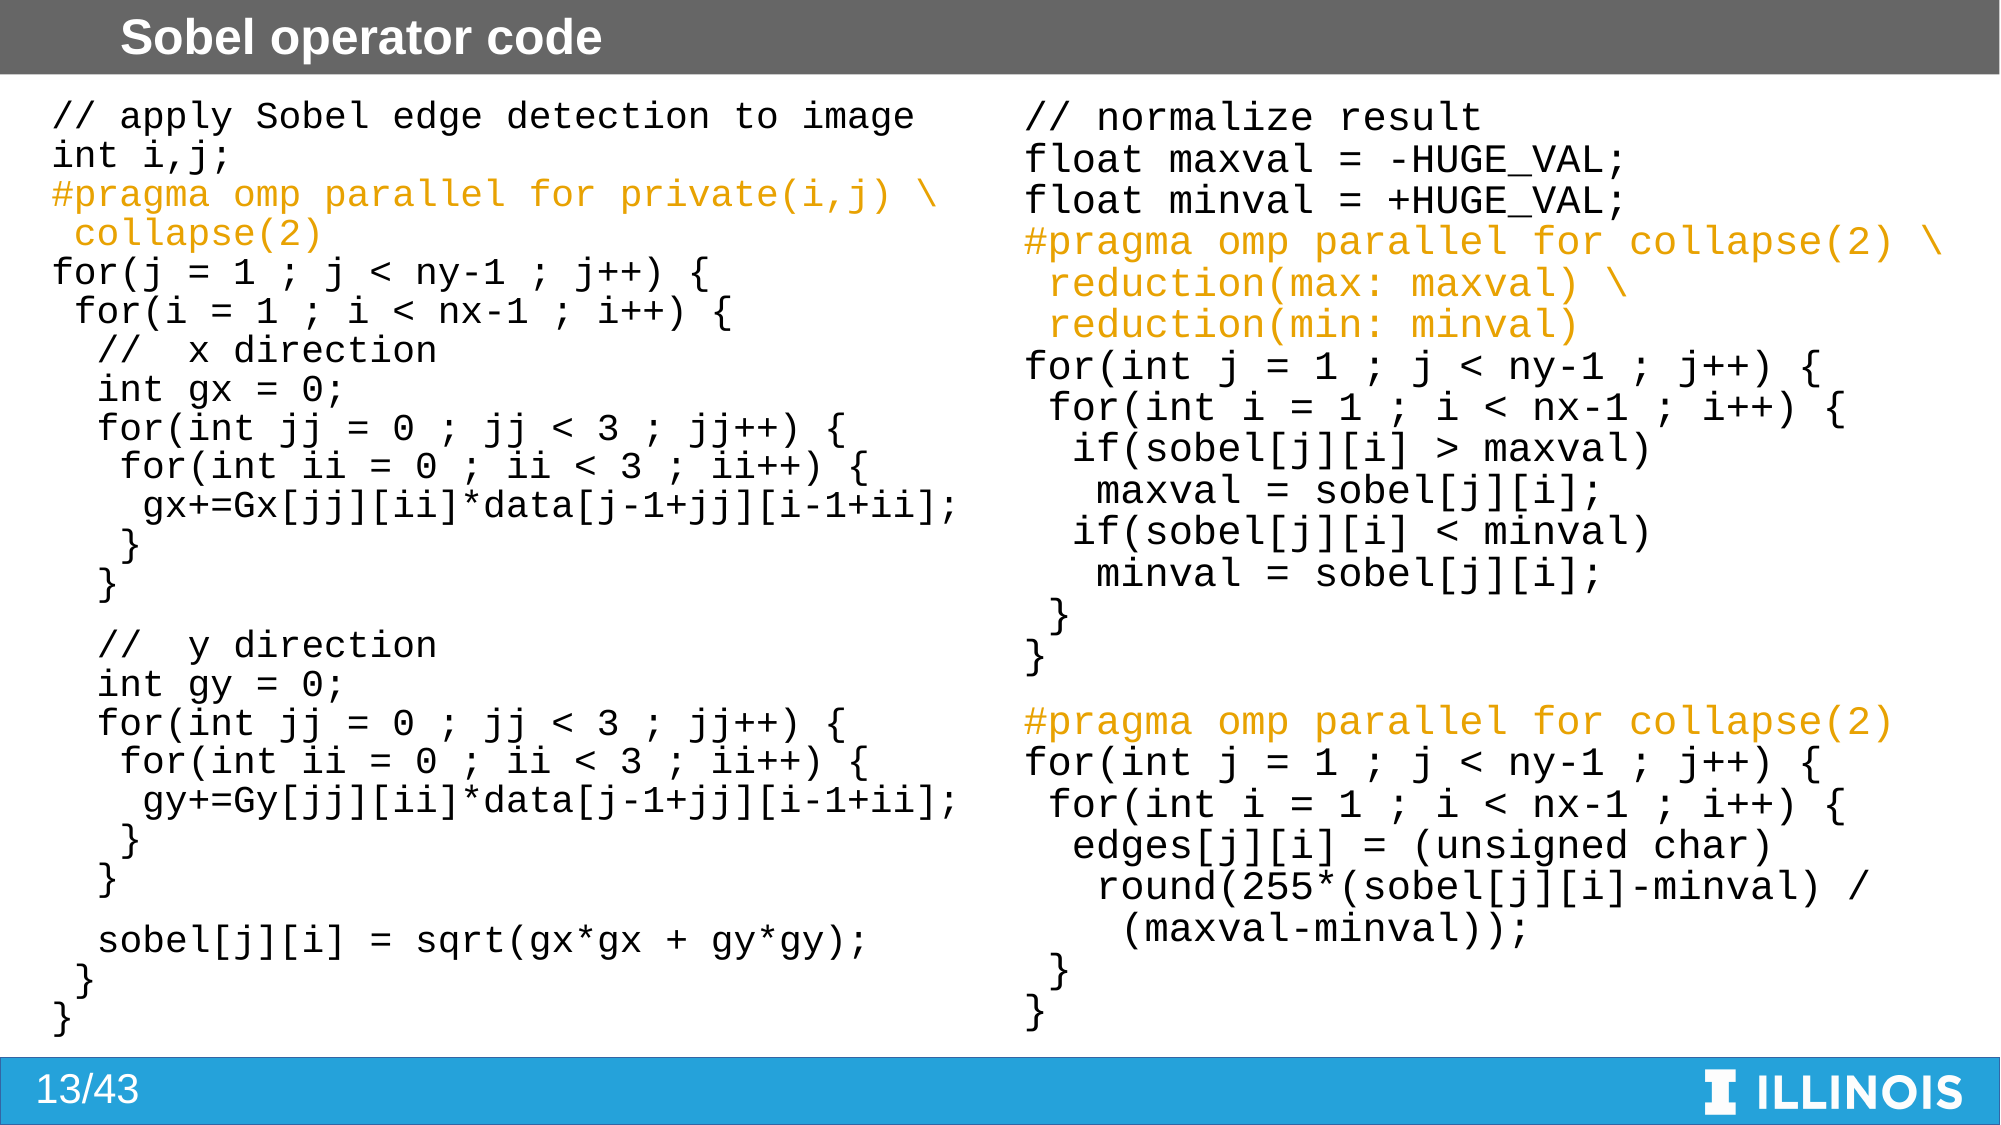

# Sobel operator code
// apply Sobel edge detection to image
int i,j;
#pragma omp parallel for private(i,j) \
 collapse(2)
for(j = 1 ; j < ny-1 ; j++) {
 for(i = 1 ; i < nx-1 ; i++) {
 // x direction
 int gx = 0;
 for(int jj = 0 ; jj < 3 ; jj++) {
 for(int ii = 0 ; ii < 3 ; ii++) {
 gx+=Gx[jj][ii]*data[j-1+jj][i-1+ii];
 }
 }
 // y direction
 int gy = 0;
 for(int jj = 0 ; jj < 3 ; jj++) {
 for(int ii = 0 ; ii < 3 ; ii++) {
 gy+=Gy[jj][ii]*data[j-1+jj][i-1+ii];
 }
 }
 sobel[j][i] = sqrt(gx*gx + gy*gy);
 }
}
// normalize result
float maxval = -HUGE_VAL;
float minval = +HUGE_VAL;
#pragma omp parallel for collapse(2) \
 reduction(max: maxval) \
 reduction(min: minval)
for(int j = 1 ; j < ny-1 ; j++) {
 for(int i = 1 ; i < nx-1 ; i++) {
 if(sobel[j][i] > maxval)
 maxval = sobel[j][i];
 if(sobel[j][i] < minval)
 minval = sobel[j][i];
 }
}
#pragma omp parallel for collapse(2)
for(int j = 1 ; j < ny-1 ; j++) {
 for(int i = 1 ; i < nx-1 ; i++) {
 edges[j][i] = (unsigned char)
 round(255*(sobel[j][i]-minval) /
 (maxval-minval));
 }
}